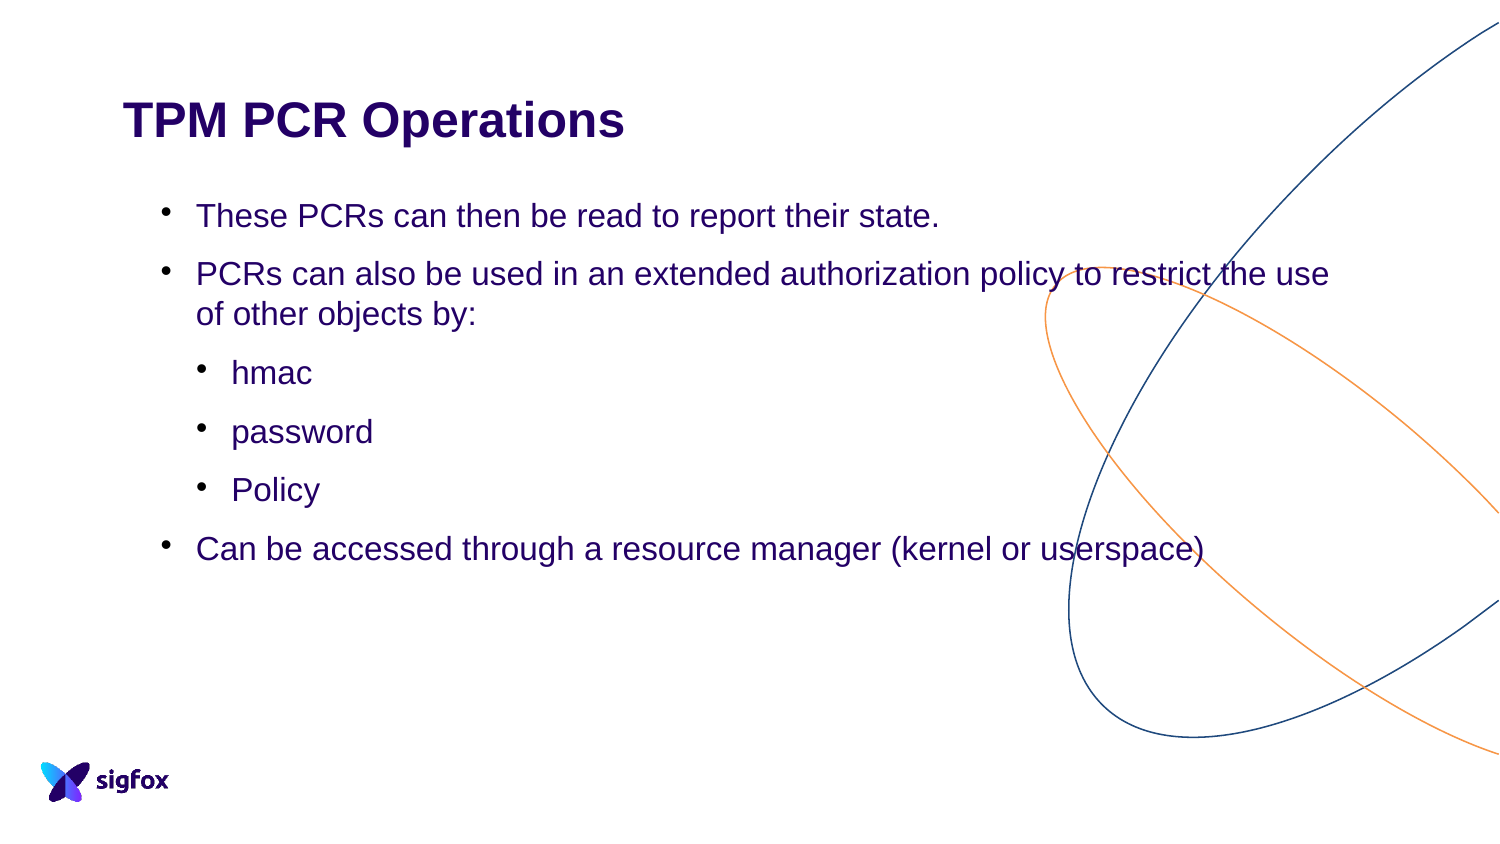

TPM PCR Operations
These PCRs can then be read to report their state.
PCRs can also be used in an extended authorization policy to restrict the use of other objects by:
hmac
password
Policy
Can be accessed through a resource manager (kernel or userspace)